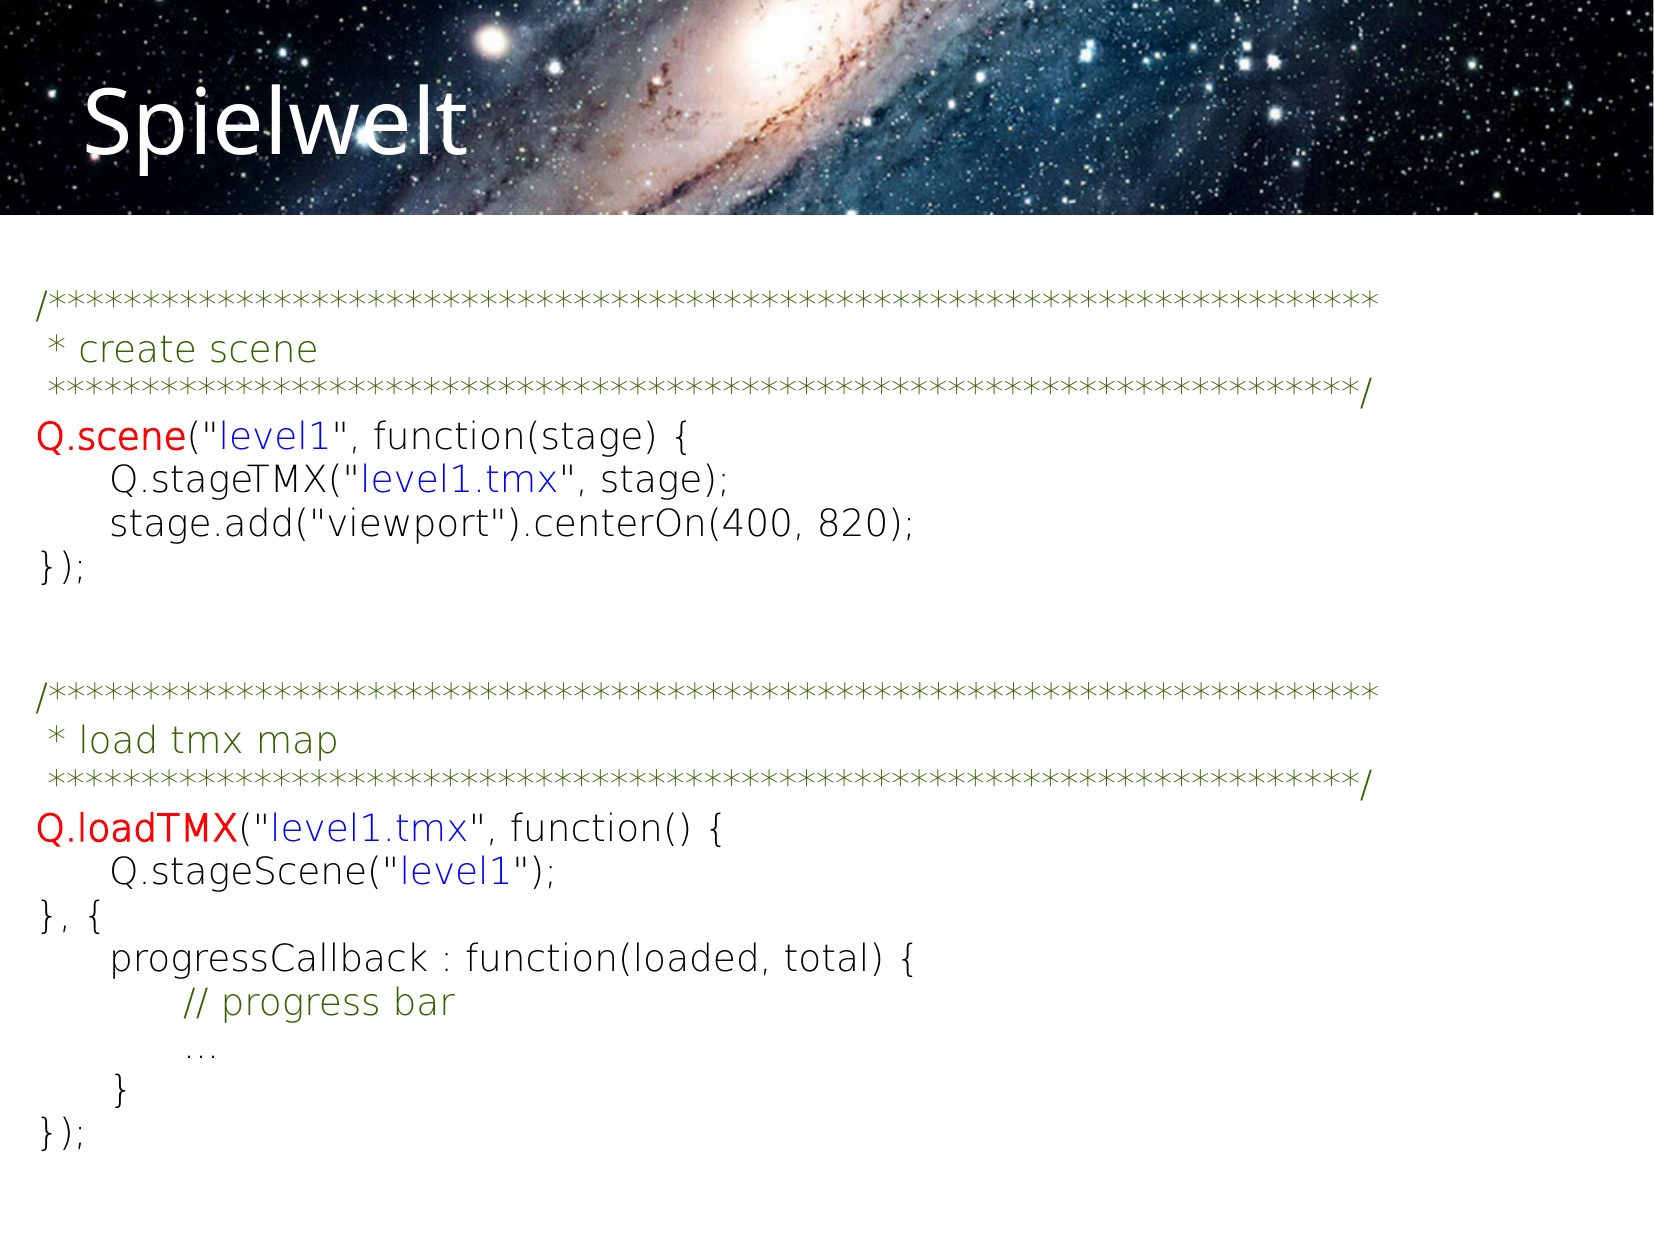

# Spielwelt
/***********************************************************************
 * create scene
 **********************************************************************/
Q.scene("level1", function(stage) {
	Q.stageTMX("level1.tmx", stage);
	stage.add("viewport").centerOn(400, 820);
});
/***********************************************************************
 * load tmx map
 **********************************************************************/
Q.loadTMX("level1.tmx", function() {
	Q.stageScene("level1");
}, {
	progressCallback : function(loaded, total) {
		// progress bar
		...
	}
});